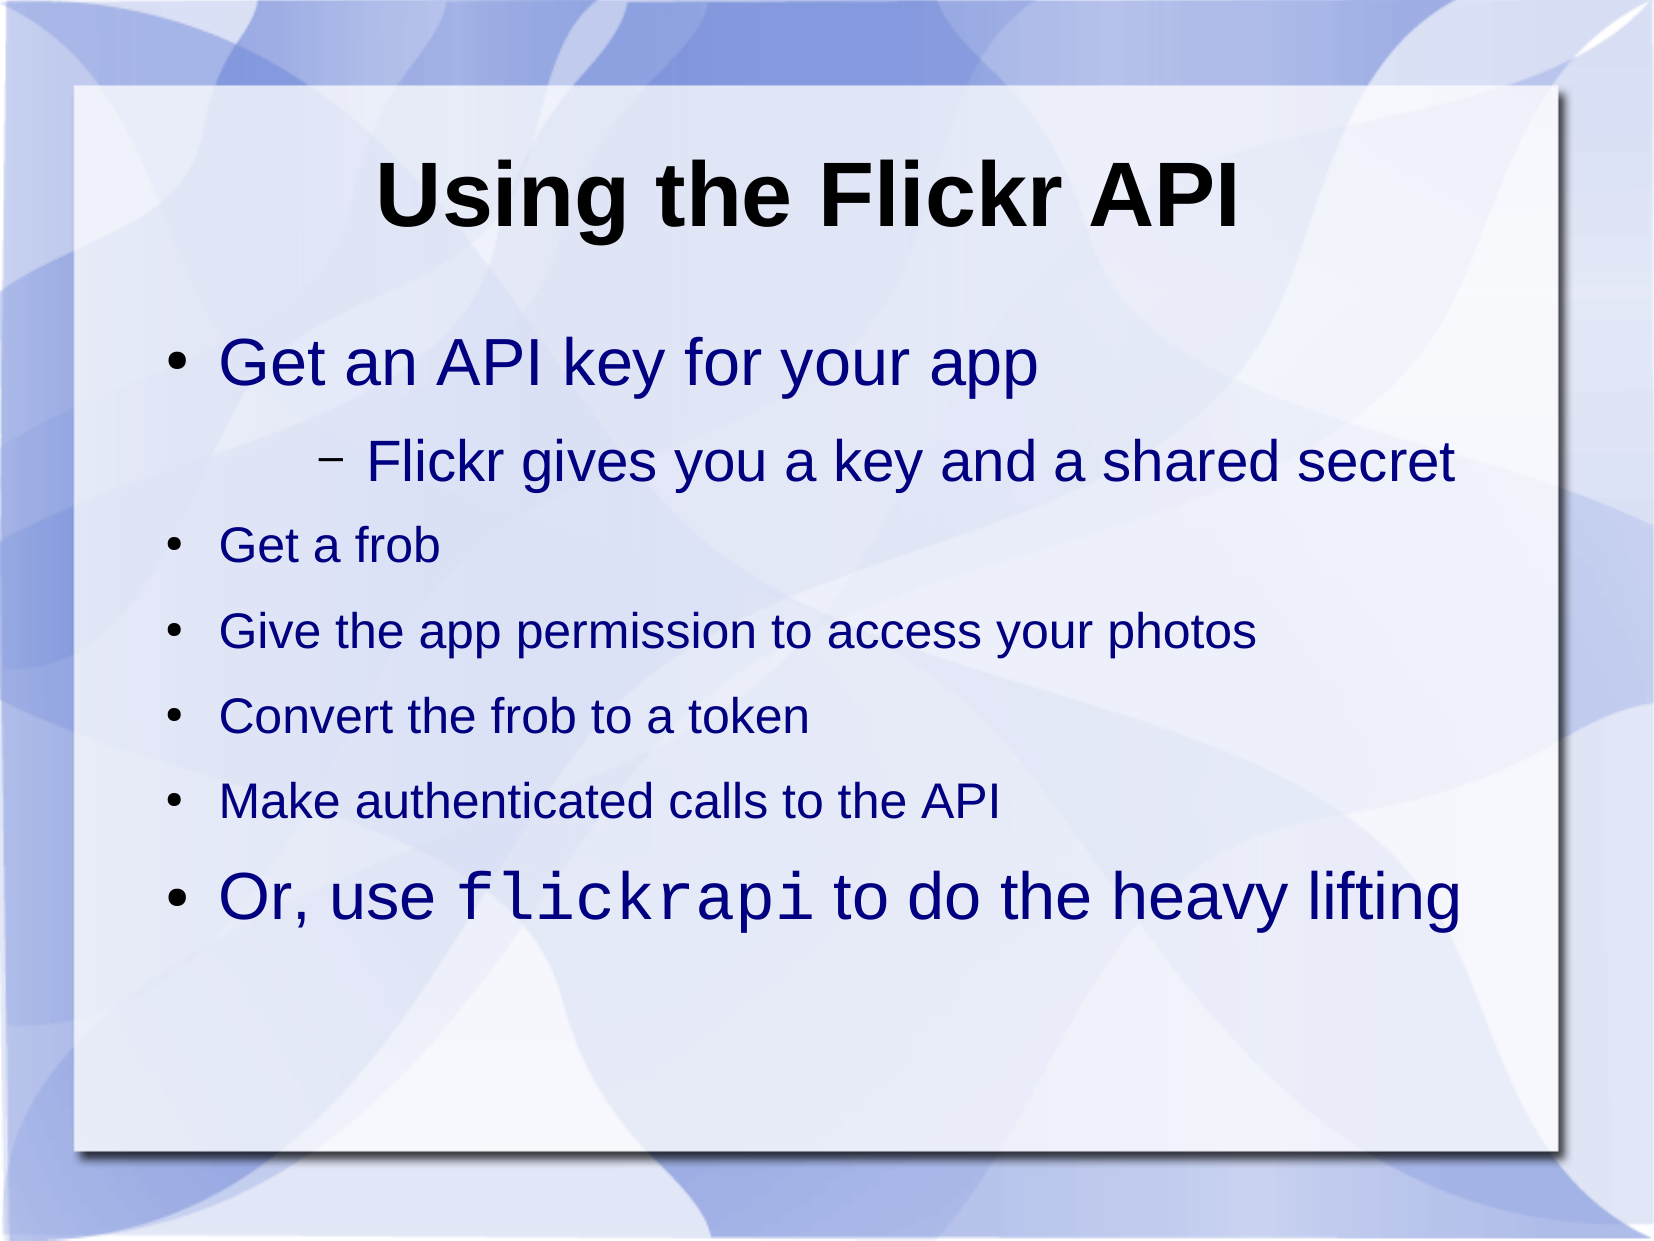

# Using the Flickr API
Get an API key for your app
Flickr gives you a key and a shared secret
Get a frob
Give the app permission to access your photos
Convert the frob to a token
Make authenticated calls to the API
Or, use flickrapi to do the heavy lifting